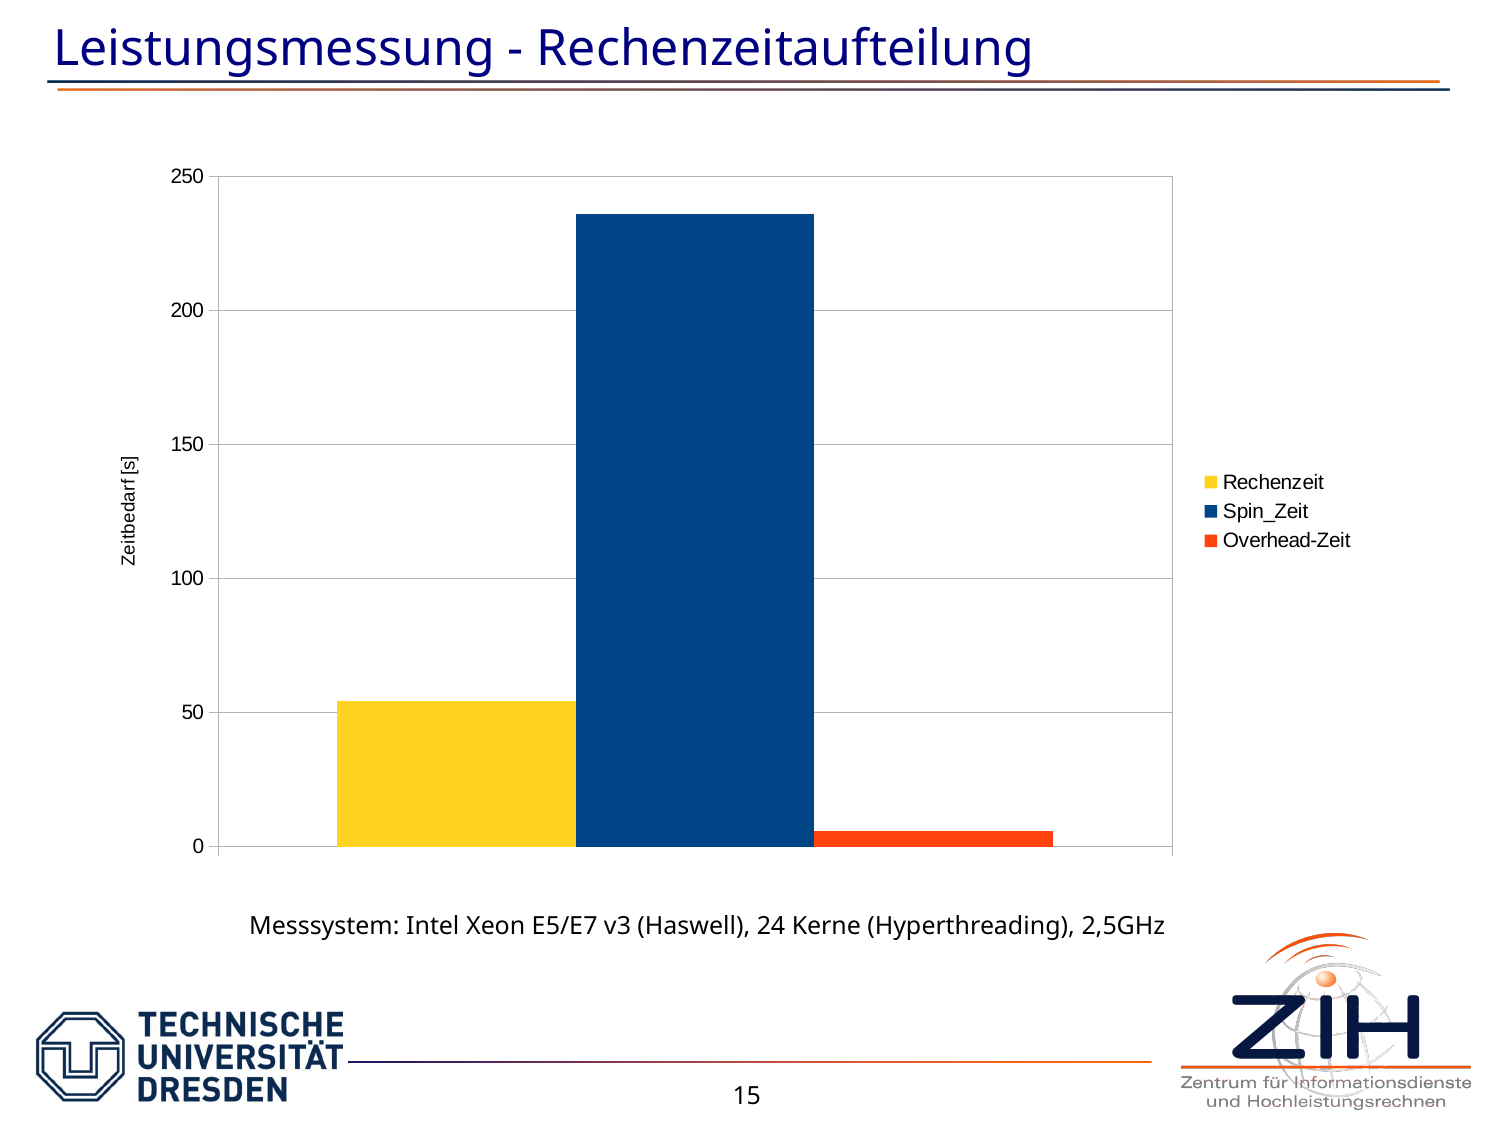

# Leistungsmessung - Rechenzeitaufteilung
### Chart
| Category | Rechenzeit | Spin_Zeit | Overhead-Zeit |
|---|---|---|---|
| None | 54.231 | 235.793 | 5.893 |Messsystem: Intel Xeon E5/E7 v3 (Haswell), 24 Kerne (Hyperthreading), 2,5GHz
15